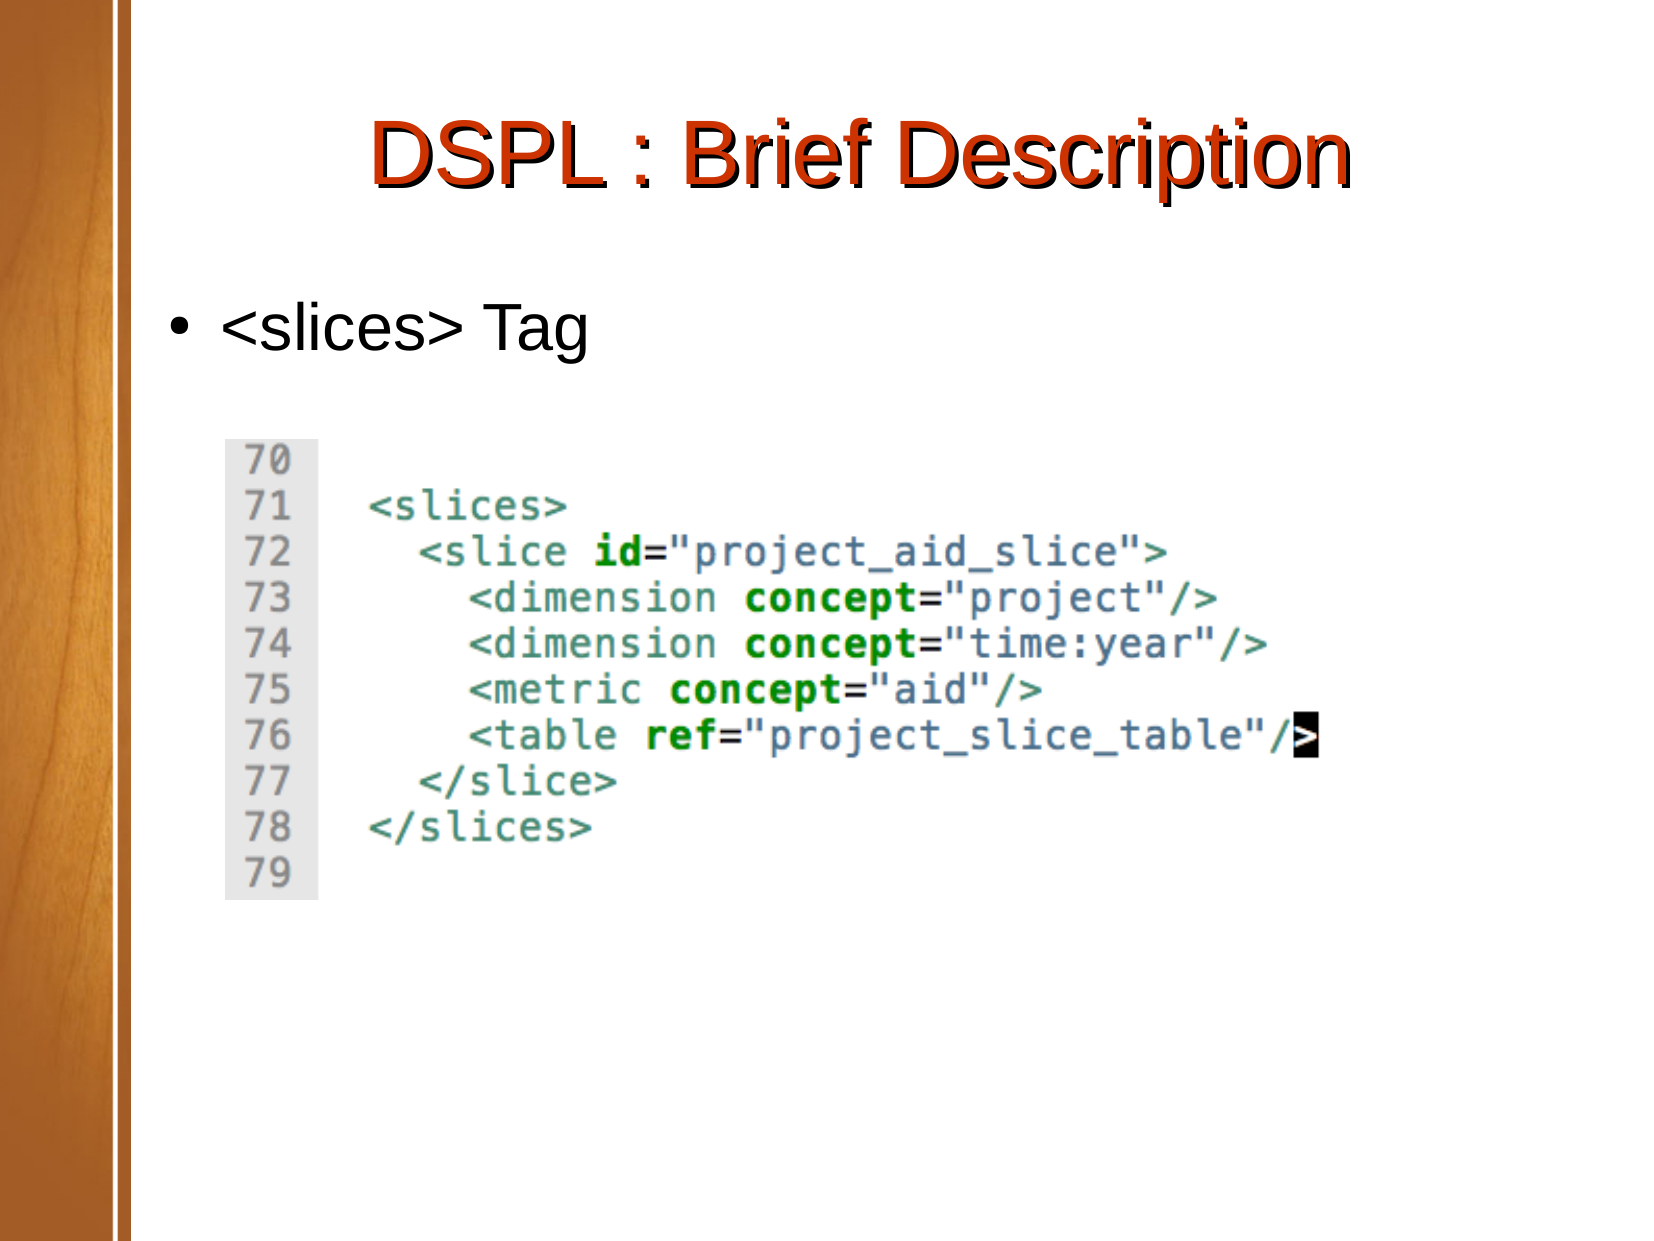

# DSPL : Brief Description
<slices> Tag